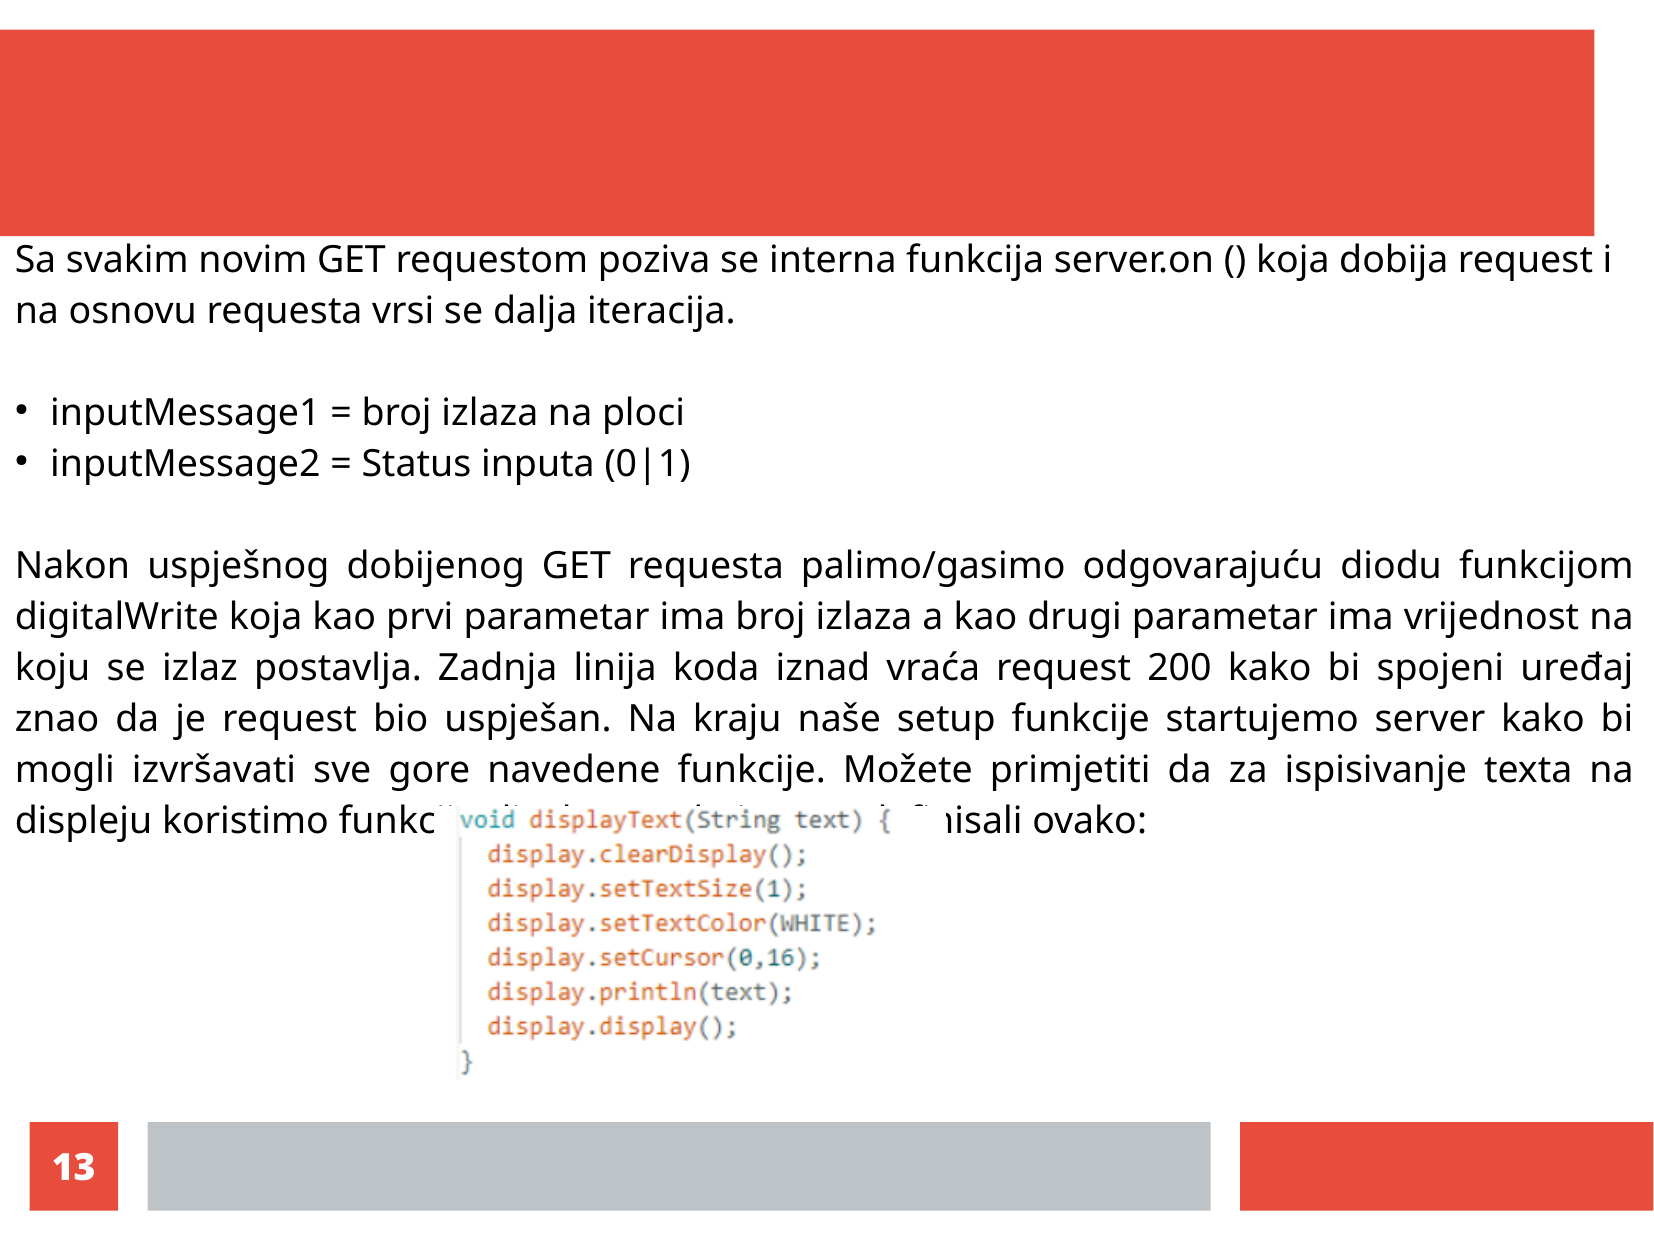

#
Sa svakim novim GET requestom poziva se interna funkcija server.on () koja dobija request i na osnovu requesta vrsi se dalja iteracija.
inputMessage1 = broj izlaza na ploci
inputMessage2 = Status inputa (0|1)
Nakon uspješnog dobijenog GET requesta palimo/gasimo odgovarajuću diodu funkcijom digitalWrite koja kao prvi parametar ima broj izlaza a kao drugi parametar ima vrijednost na koju se izlaz postavlja. Zadnja linija koda iznad vraća request 200 kako bi spojeni uređaj znao da je request bio uspješan. Na kraju naše setup funkcije startujemo server kako bi mogli izvršavati sve gore navedene funkcije. Možete primjetiti da za ispisivanje texta na displeju koristimo funkciju displayText koju smo definisali ovako:
13